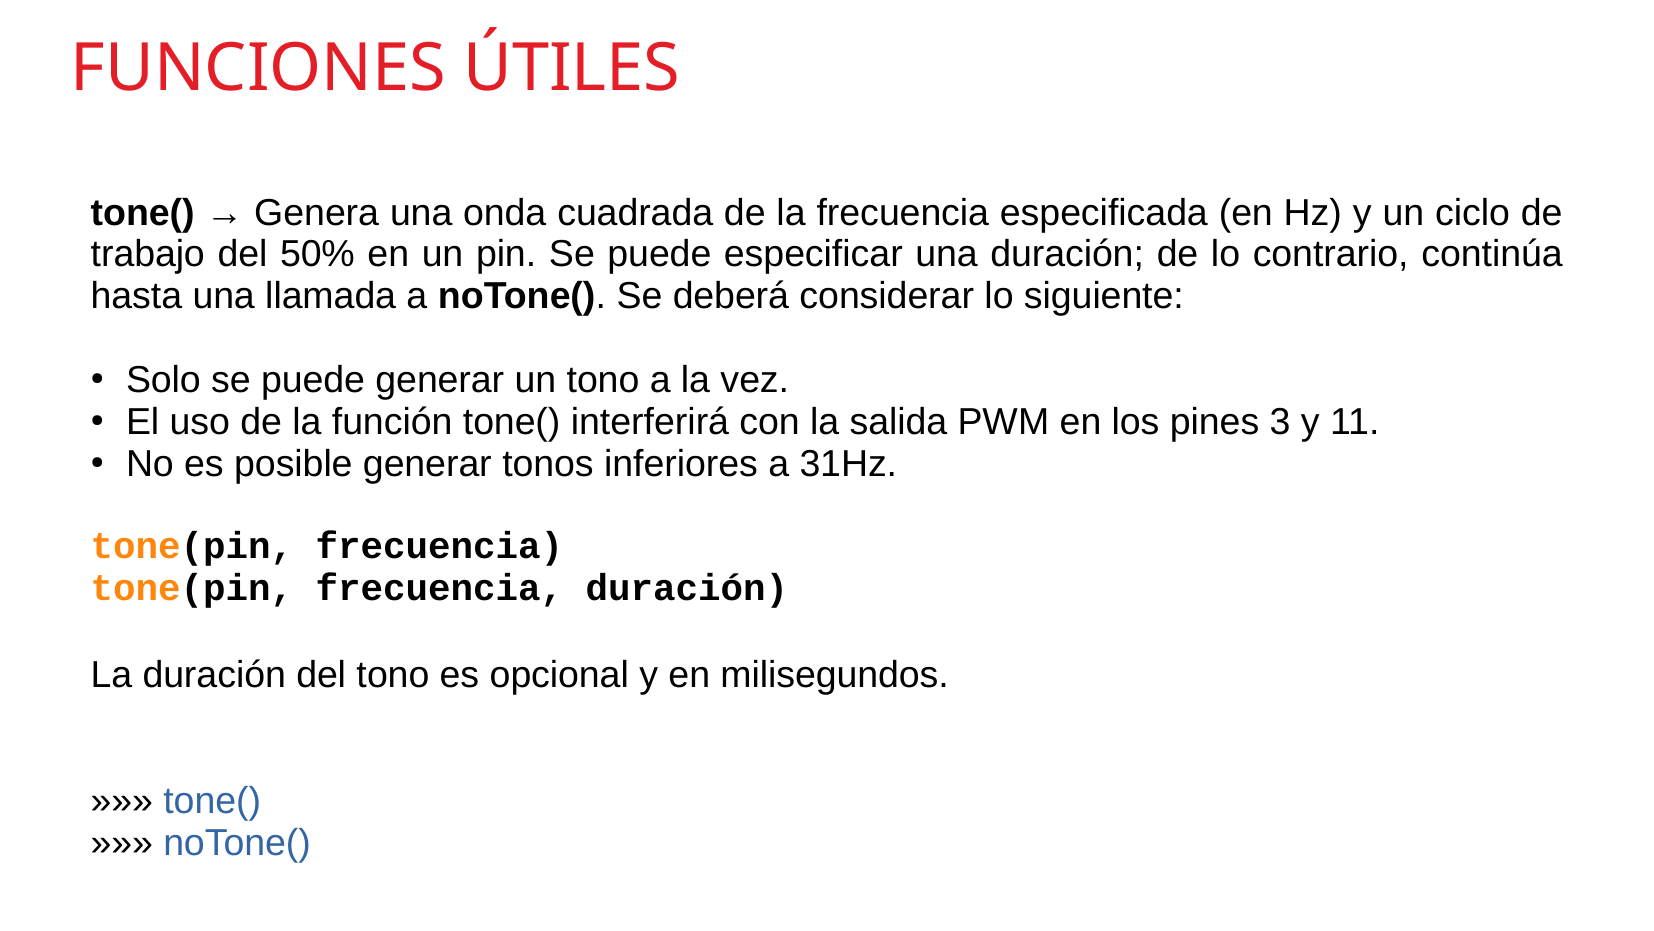

# FUNCIONES ÚTILES
tone() → Genera una onda cuadrada de la frecuencia especificada (en Hz) y un ciclo de trabajo del 50% en un pin. Se puede especificar una duración; de lo contrario, continúa hasta una llamada a noTone(). Se deberá considerar lo siguiente:
Solo se puede generar un tono a la vez.
El uso de la función tone() interferirá con la salida PWM en los pines 3 y 11.
No es posible generar tonos inferiores a 31Hz.
tone(pin, frecuencia)
tone(pin, frecuencia, duración)
La duración del tono es opcional y en milisegundos.
»»» tone()
»»» noTone()